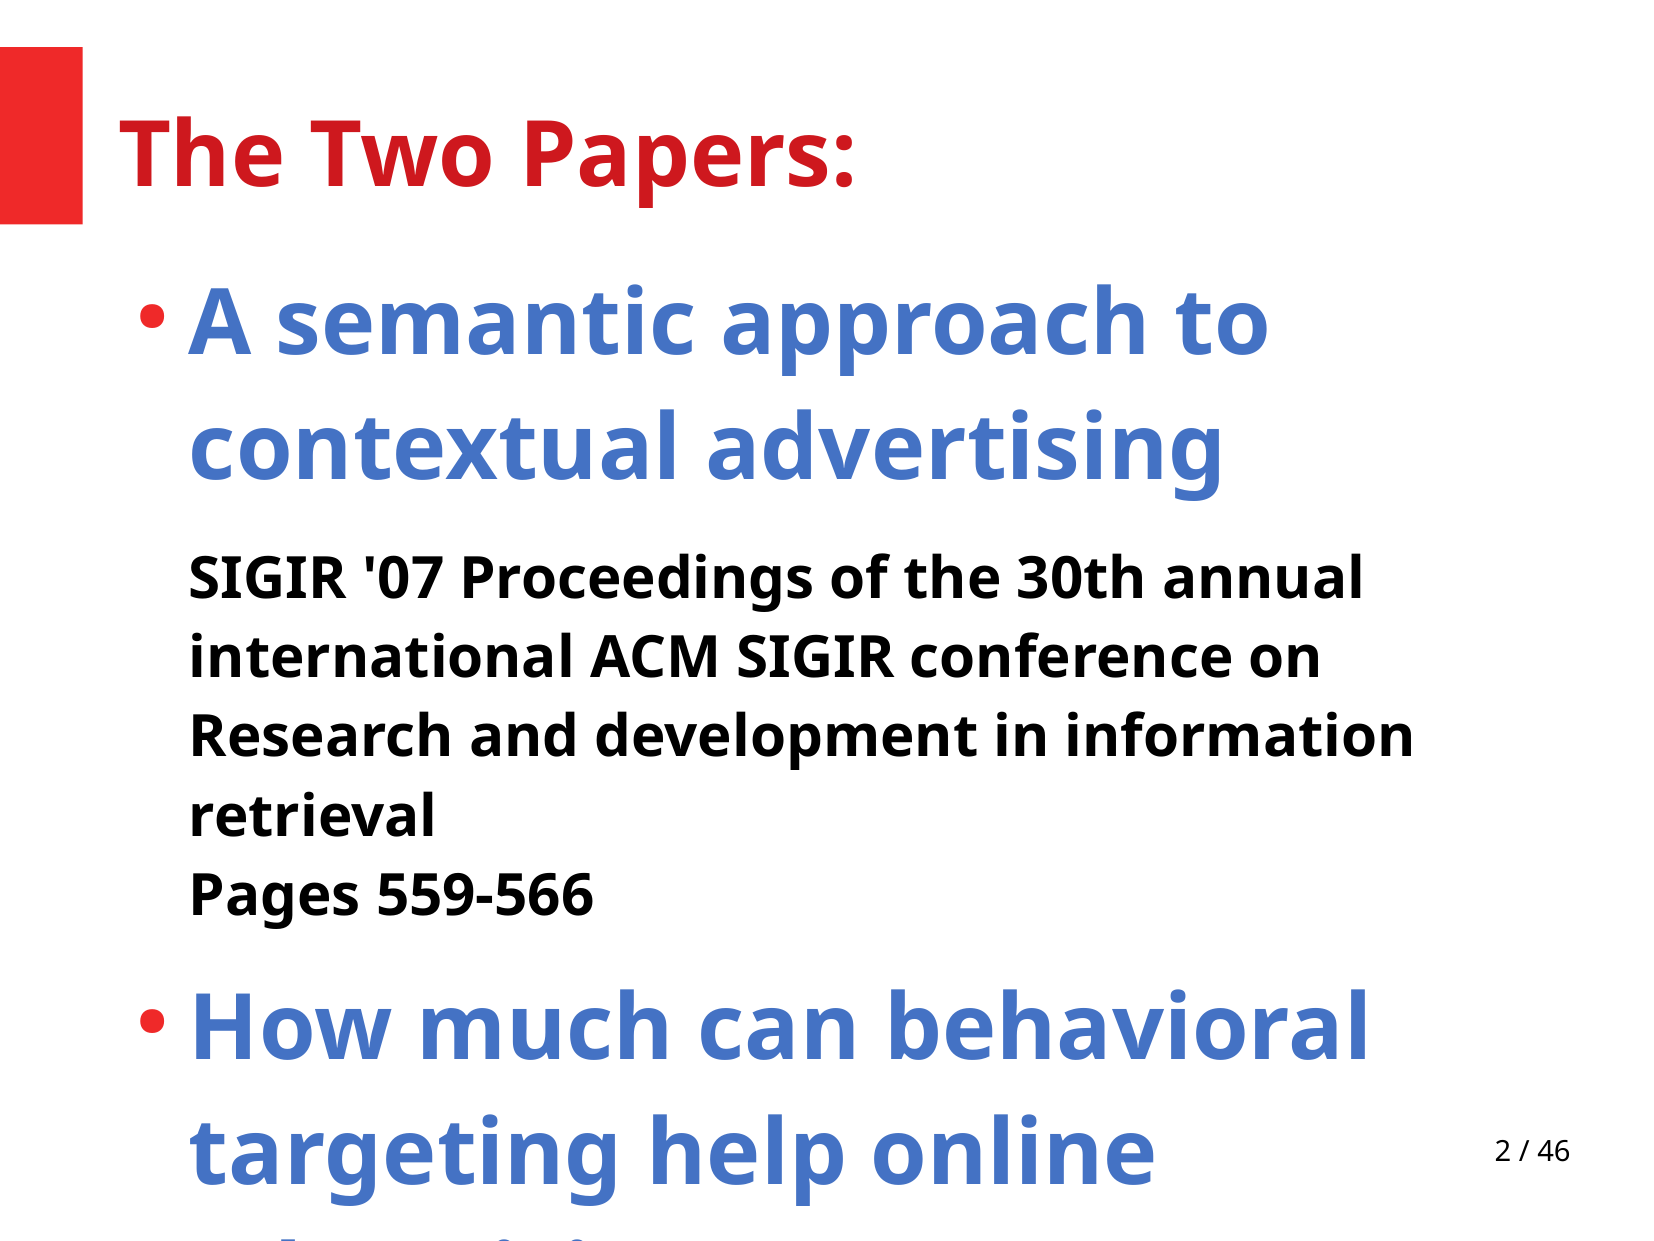

# The Two Papers:
A semantic approach to contextual advertising
SIGIR '07 Proceedings of the 30th annual international ACM SIGIR conference on Research and development in information retrieval
Pages 559-566
How much can behavioral targeting help online advertising?
WWW '09 Proceedings of the 18th international conference on World wide web
Pages 261-270
2